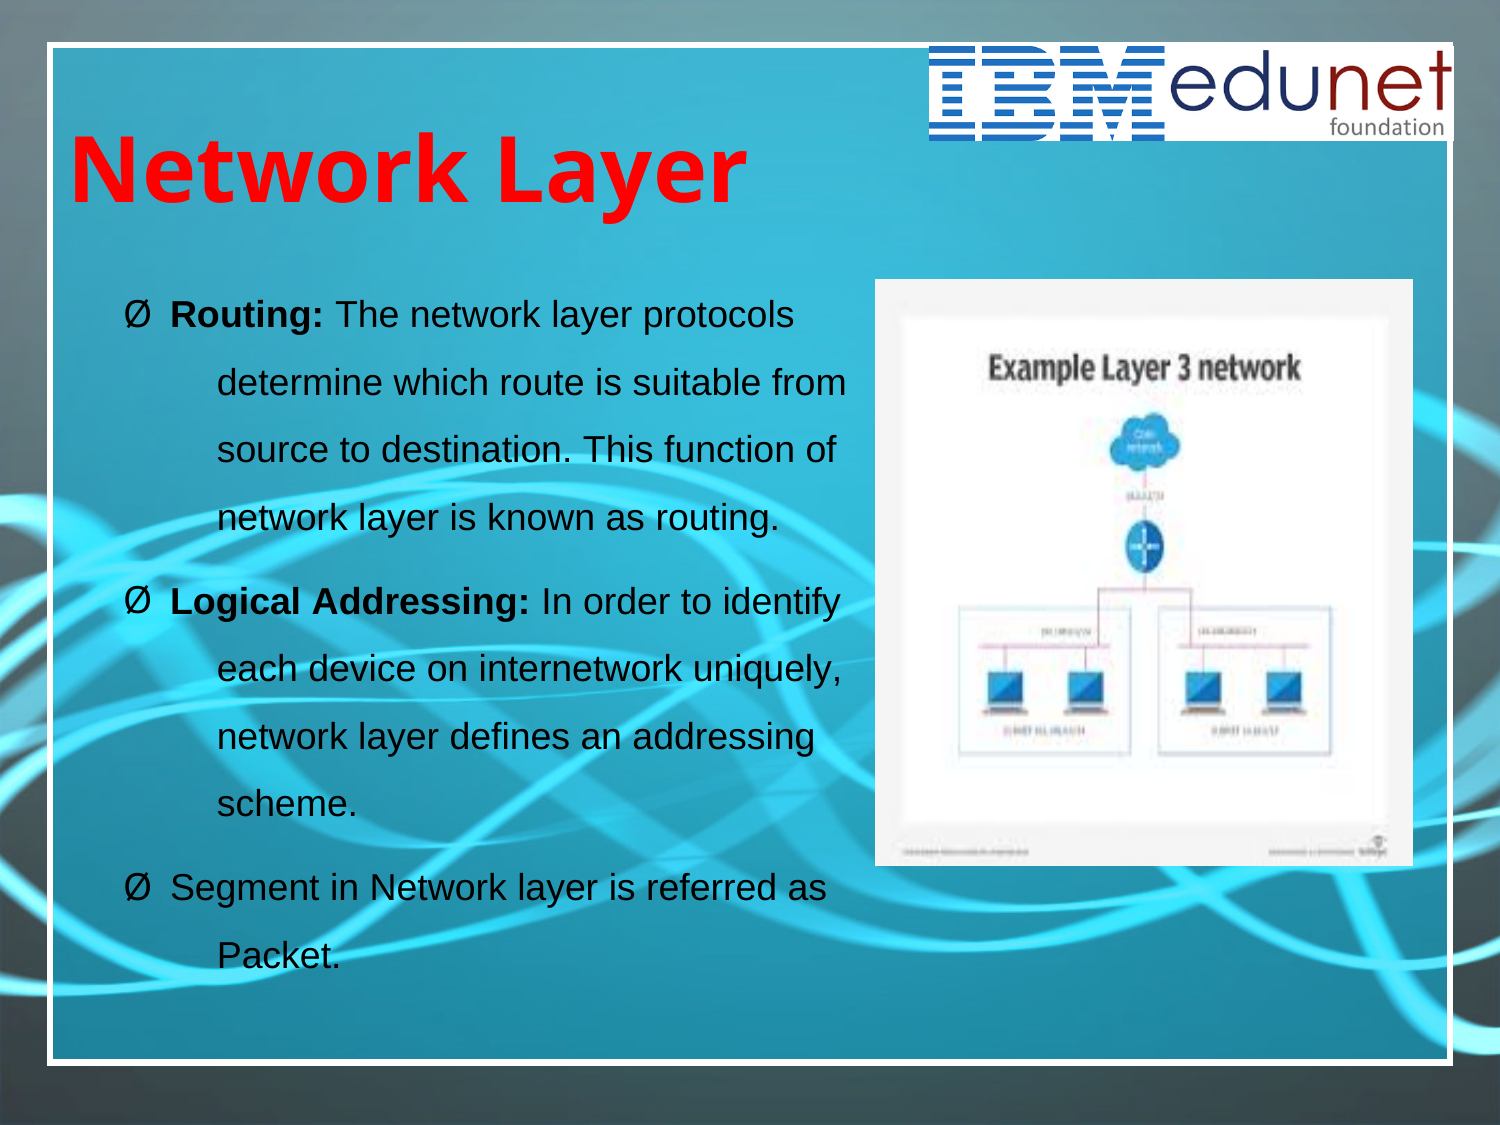

# Network Layer
Routing: The network layer protocols determine which route is suitable from source to destination. This function of network layer is known as routing.
Logical Addressing: In order to identify each device on internetwork uniquely, network layer defines an addressing scheme.
Segment in Network layer is referred as Packet.